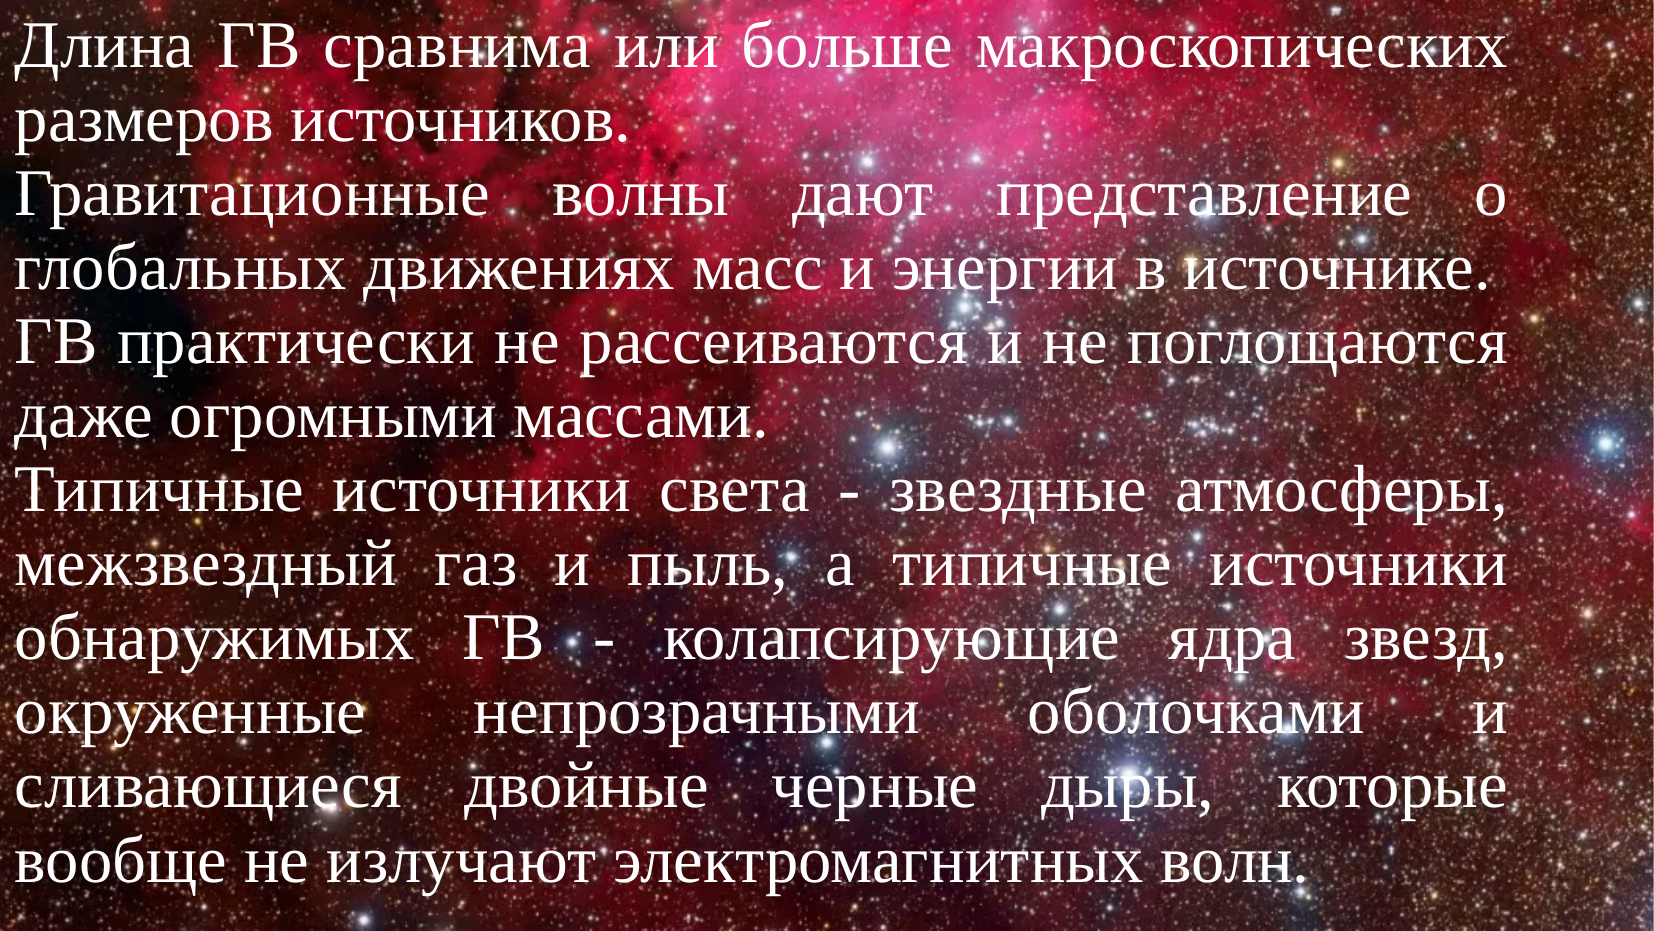

Длина ГВ сравнима или больше макроскопических размеров источников.
Гравитационные волны дают представление о глобальных движениях масс и энергии в источнике.
ГВ практически не рассеиваются и не поглощаются даже огромными массами.
Типичные источники света - звездные атмосферы, межзвездный газ и пыль, а типичные источники обнаружимых ГВ - колапсирующие ядра звезд, окруженные непрозрачными оболочками и сливающиеся двойные черные дыры, которые вообще не излучают электромагнитных волн.